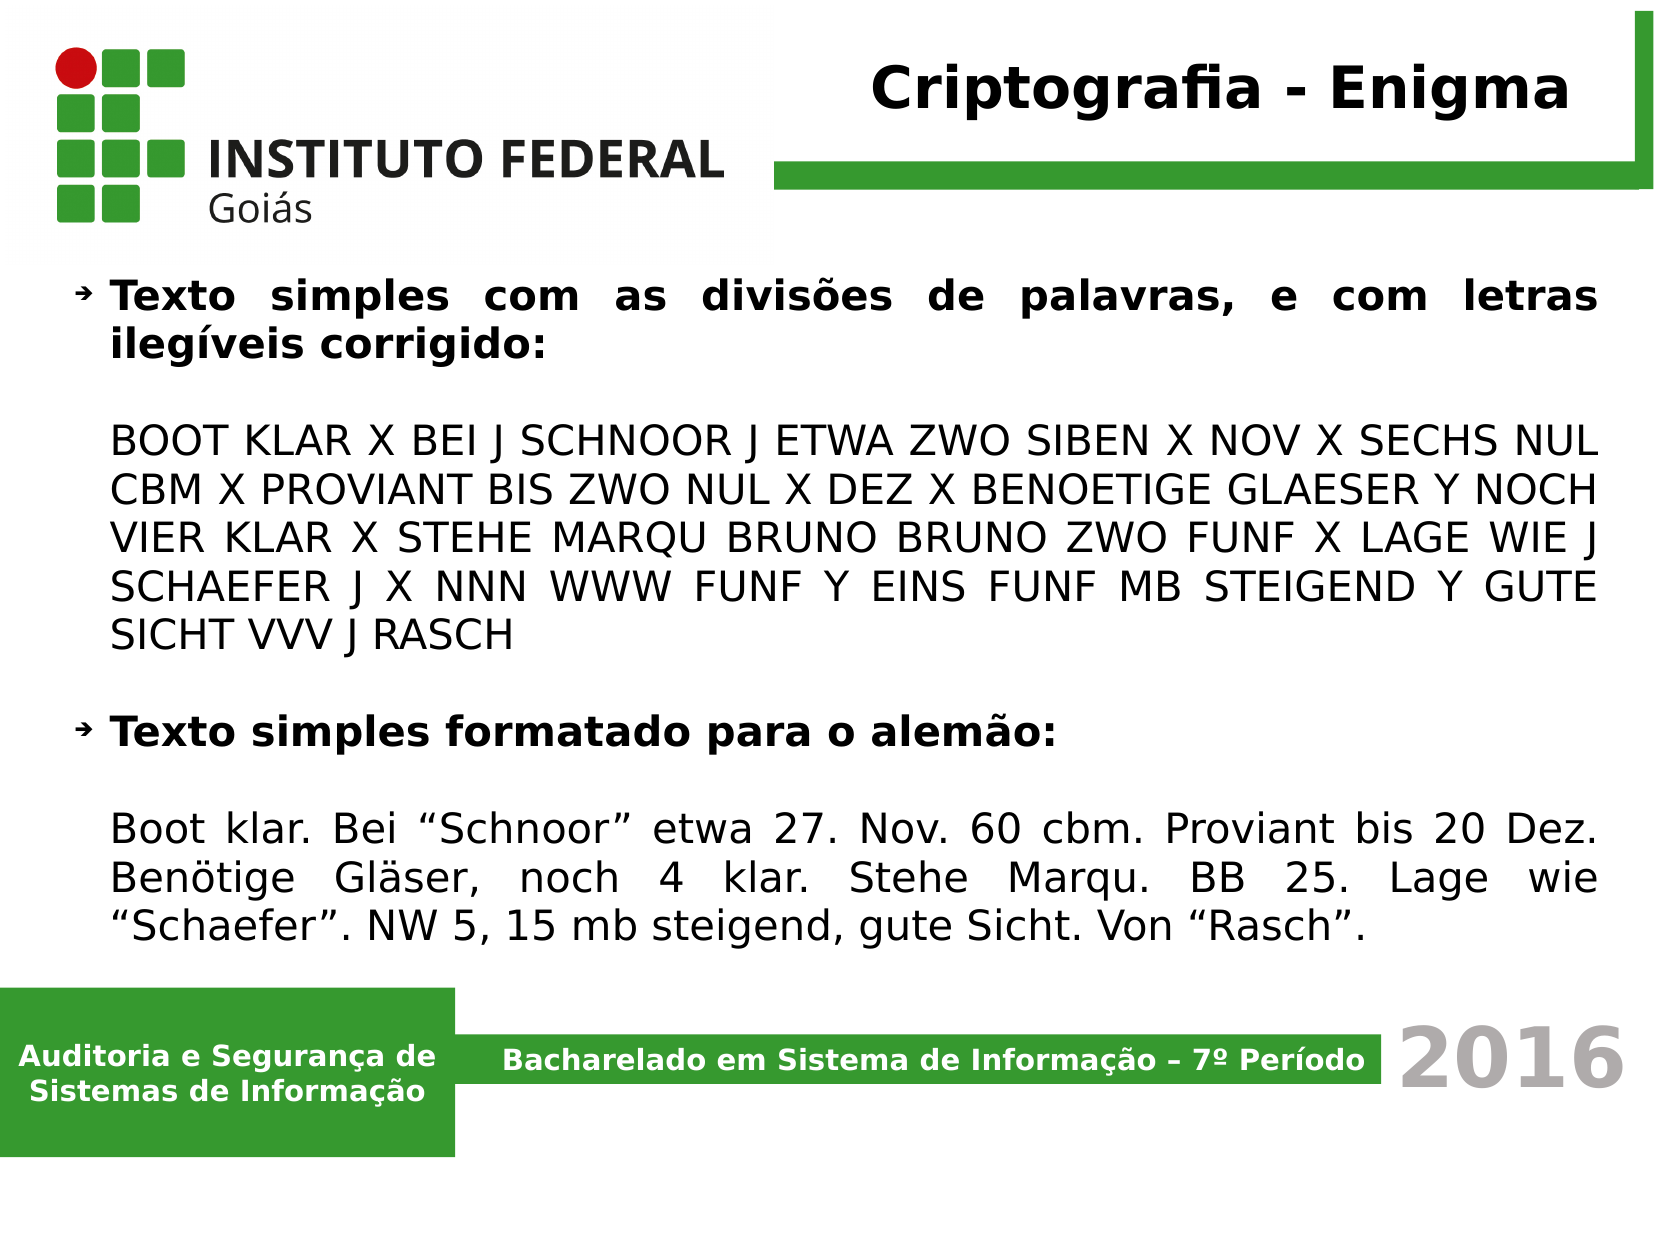

Criptografia - Enigma
Texto simples com as divisões de palavras, e com letras ilegíveis corrigido:
BOOT KLAR X BEI J SCHNOOR J ETWA ZWO SIBEN X NOV X SECHS NUL CBM X PROVIANT BIS ZWO NUL X DEZ X BENOETIGE GLAESER Y NOCH VIER KLAR X STEHE MARQU BRUNO BRUNO ZWO FUNF X LAGE WIE J SCHAEFER J X NNN WWW FUNF Y EINS FUNF MB STEIGEND Y GUTE SICHT VVV J RASCH
Texto simples formatado para o alemão:
Boot klar. Bei “Schnoor” etwa 27. Nov. 60 cbm. Proviant bis 20 Dez. Benötige Gläser, noch 4 klar. Stehe Marqu. BB 25. Lage wie “Schaefer”. NW 5, 15 mb steigend, gute Sicht. Von “Rasch”.
Auditoria e Segurança de Sistemas de Informação
2016
Bacharelado em Sistema de Informação – 7º Período